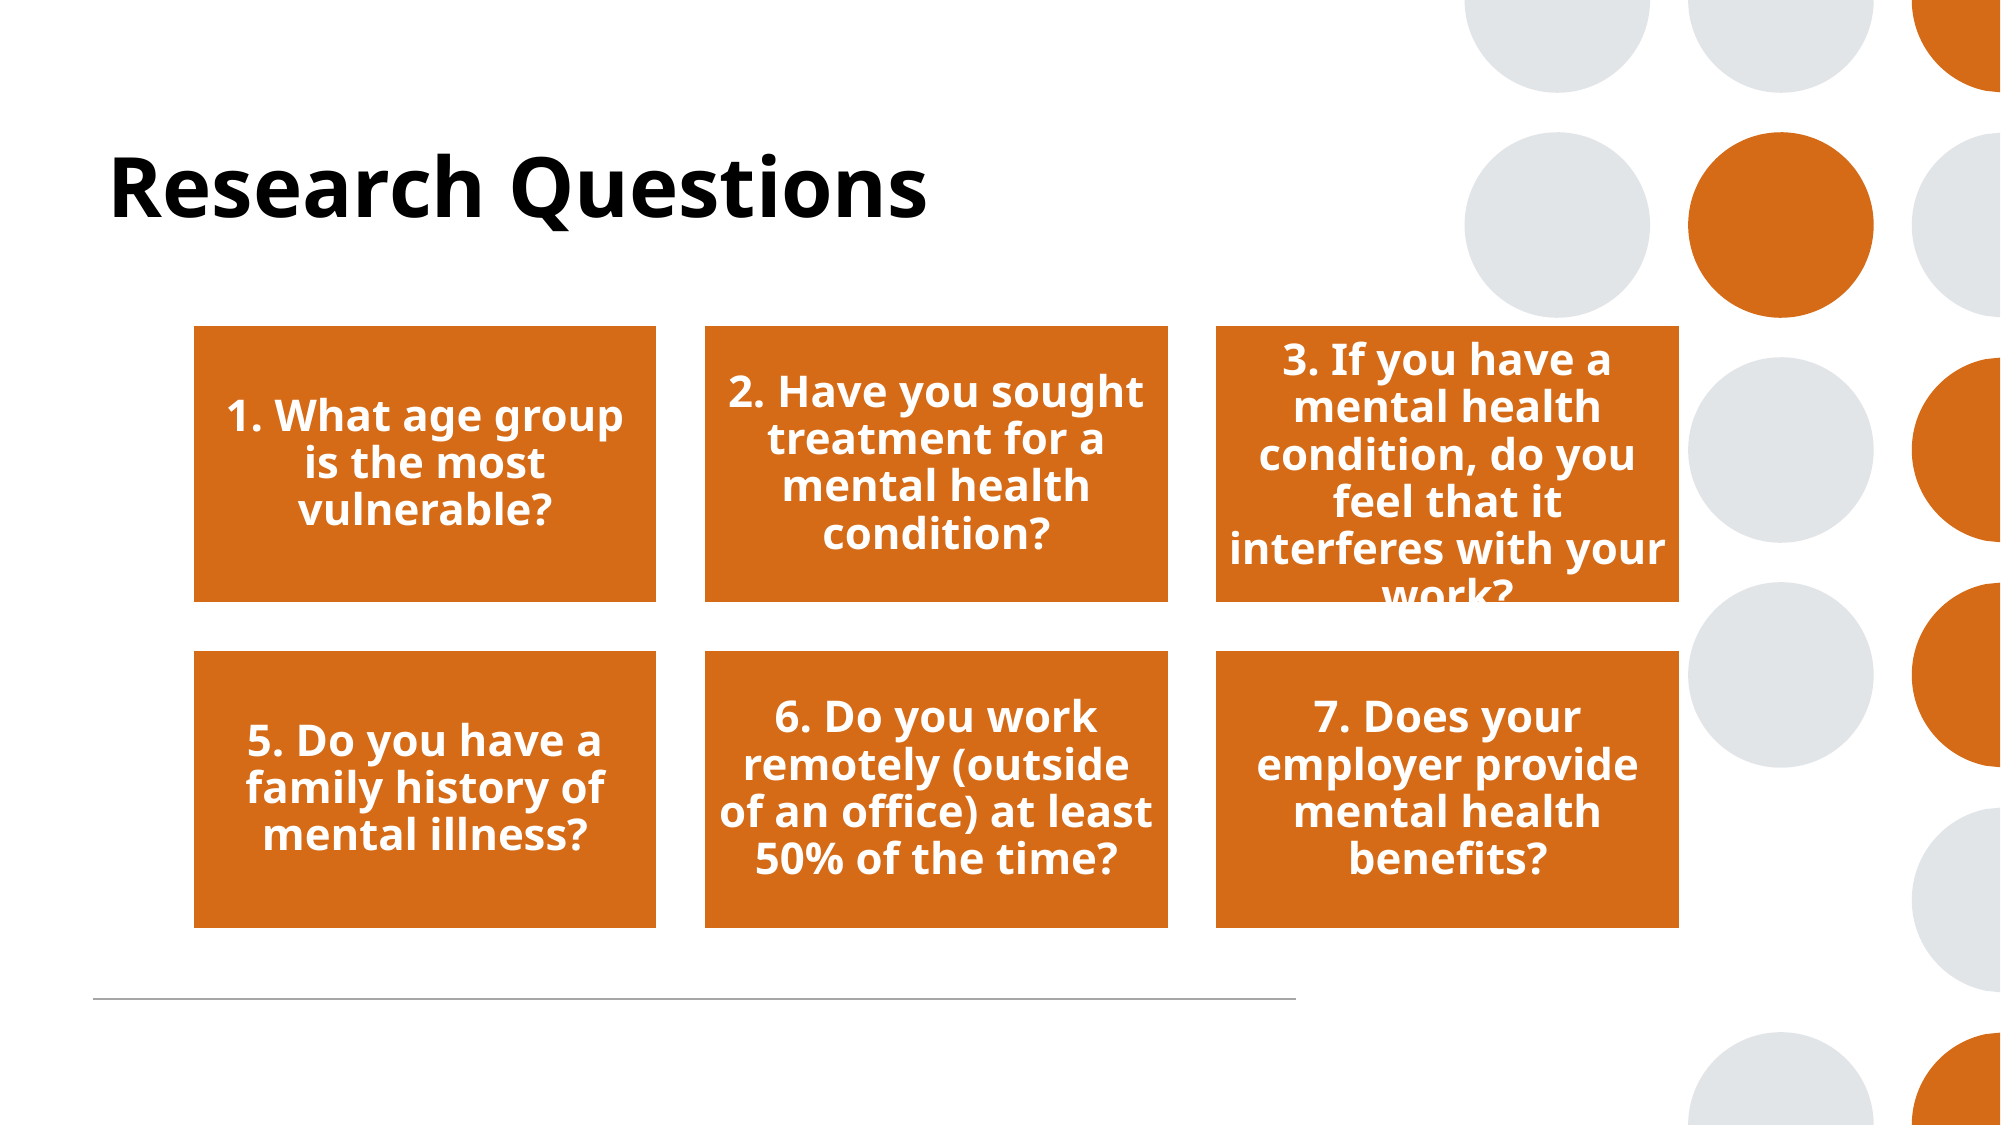

# Research Questions
1. What age group is the most vulnerable?
2. Have you sought treatment for a mental health condition?
3. If you have a mental health condition, do you feel that it interferes with your work?
5. Do you have a family history of mental illness?
6. Do you work remotely (outside of an office) at least 50% of the time?
7. Does your employer provide mental health benefits?